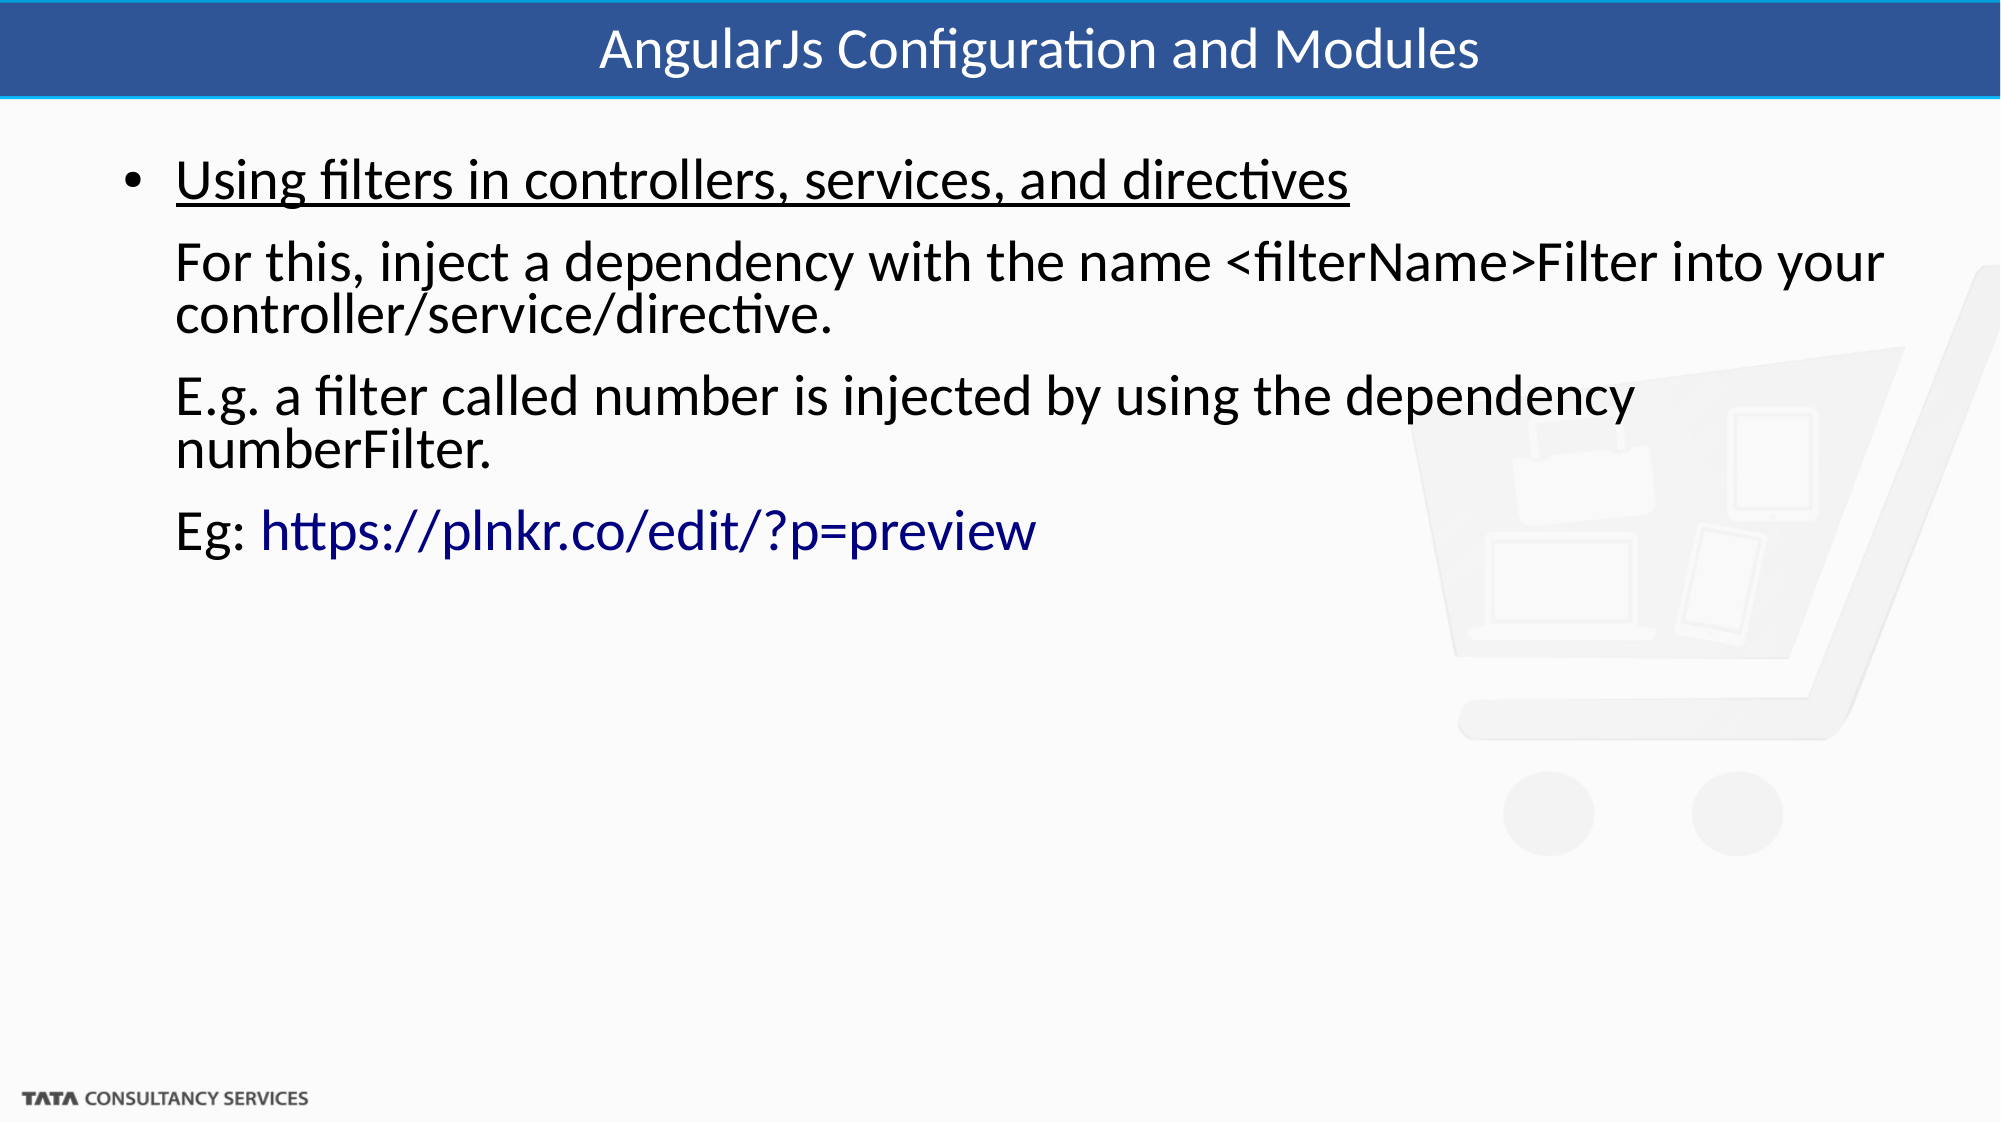

# AngularJs Configuration and Modules
Using filters in controllers, services, and directives
For this, inject a dependency with the name <filterName>Filter into your controller/service/directive.
E.g. a filter called number is injected by using the dependency numberFilter.
Eg: https://plnkr.co/edit/?p=preview